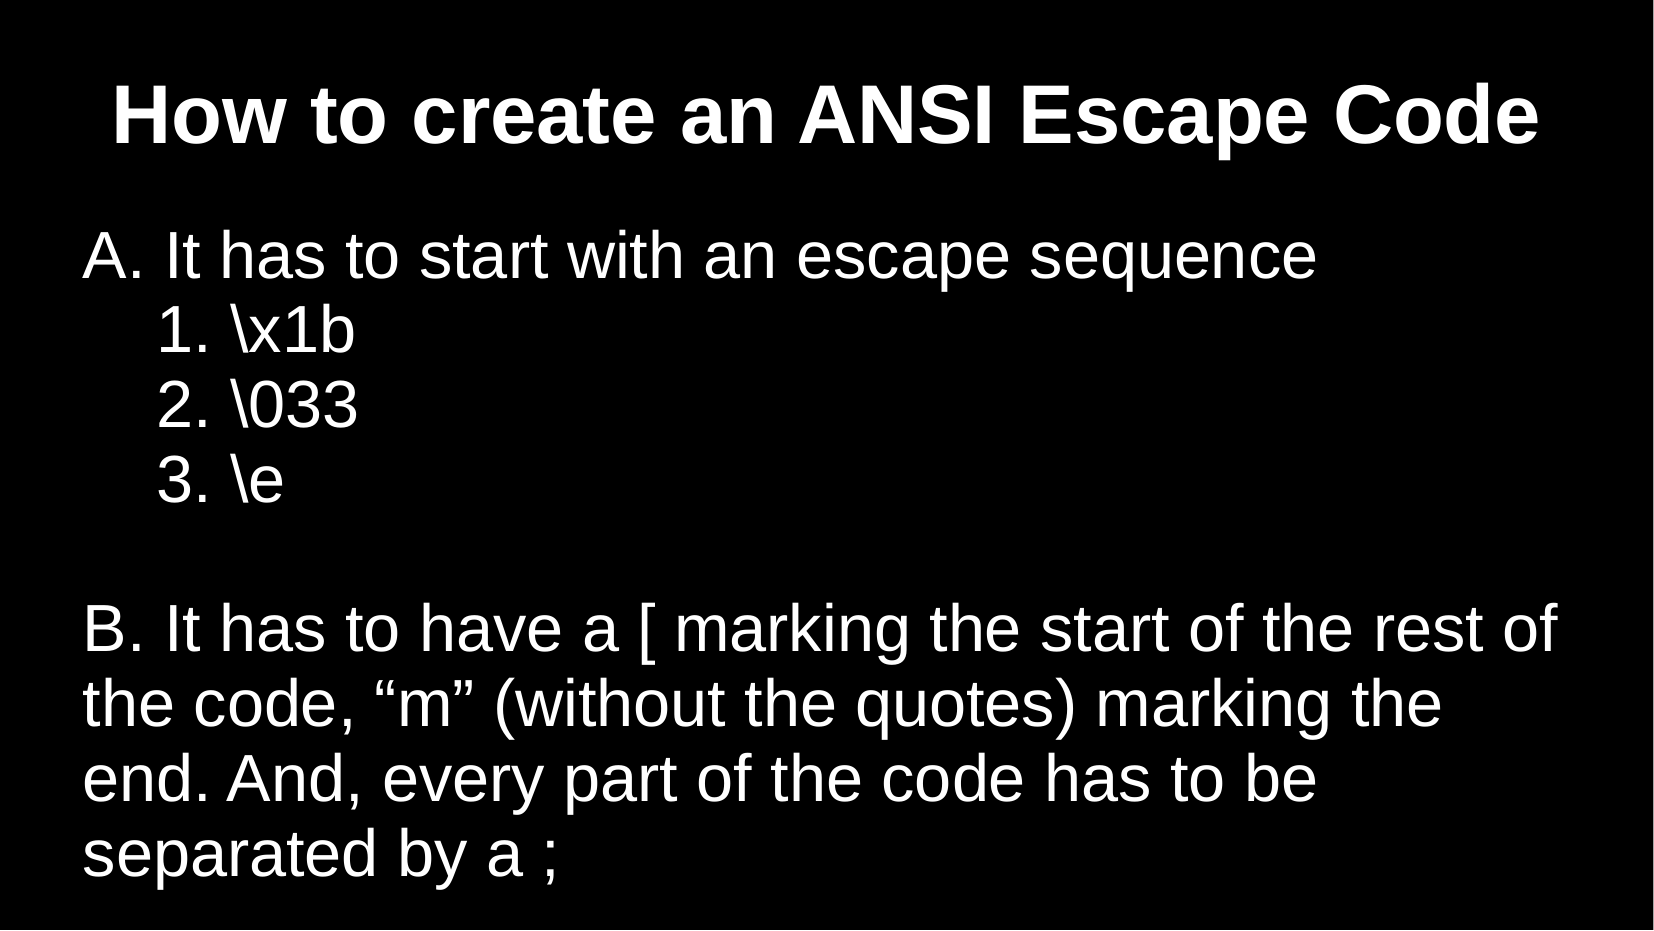

# How to create an ANSI Escape Code
A. It has to start with an escape sequence
	1. \x1b
	2. \033
	3. \e
B. It has to have a [ marking the start of the rest of the code, “m” (without the quotes) marking the end. And, every part of the code has to be separated by a ;